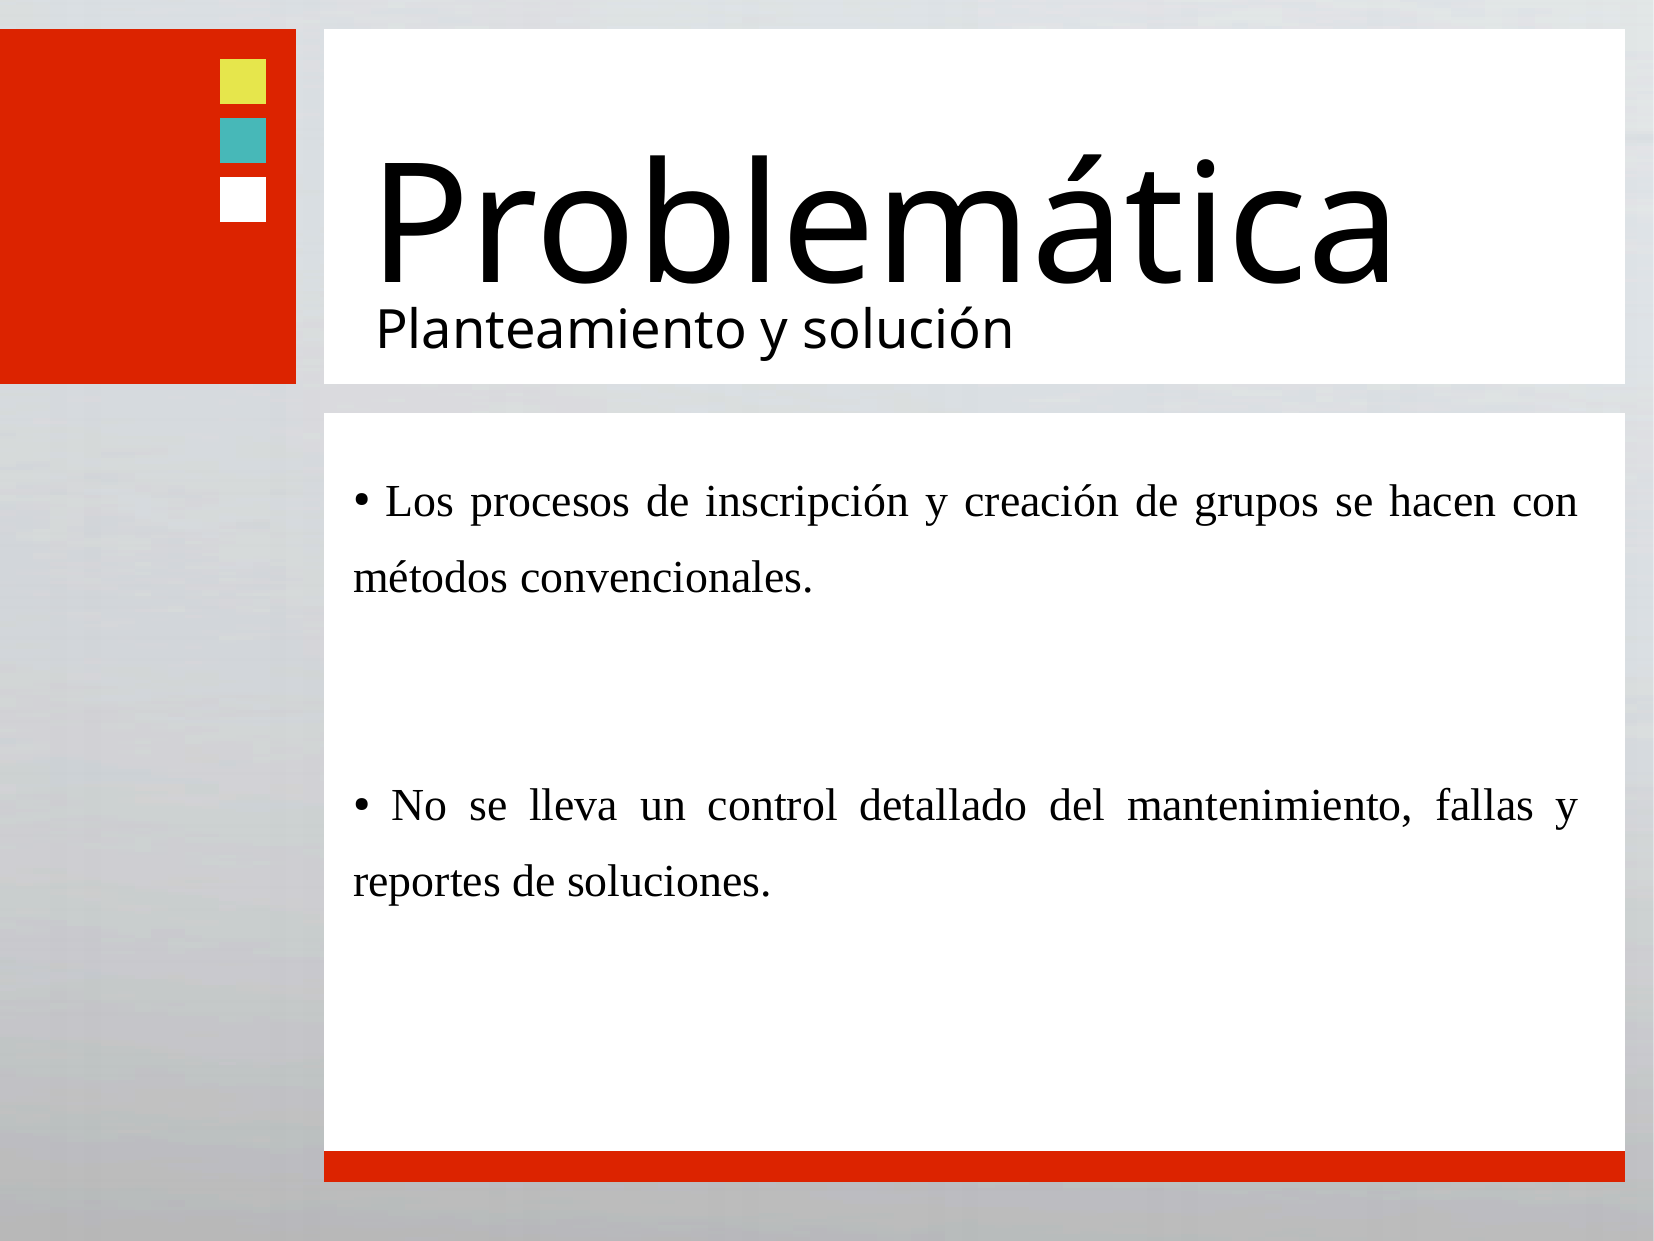

Problemática
Planteamiento y solución
 Los procesos de inscripción y creación de grupos se hacen con métodos convencionales.
 No se lleva un control detallado del mantenimiento, fallas y reportes de soluciones.